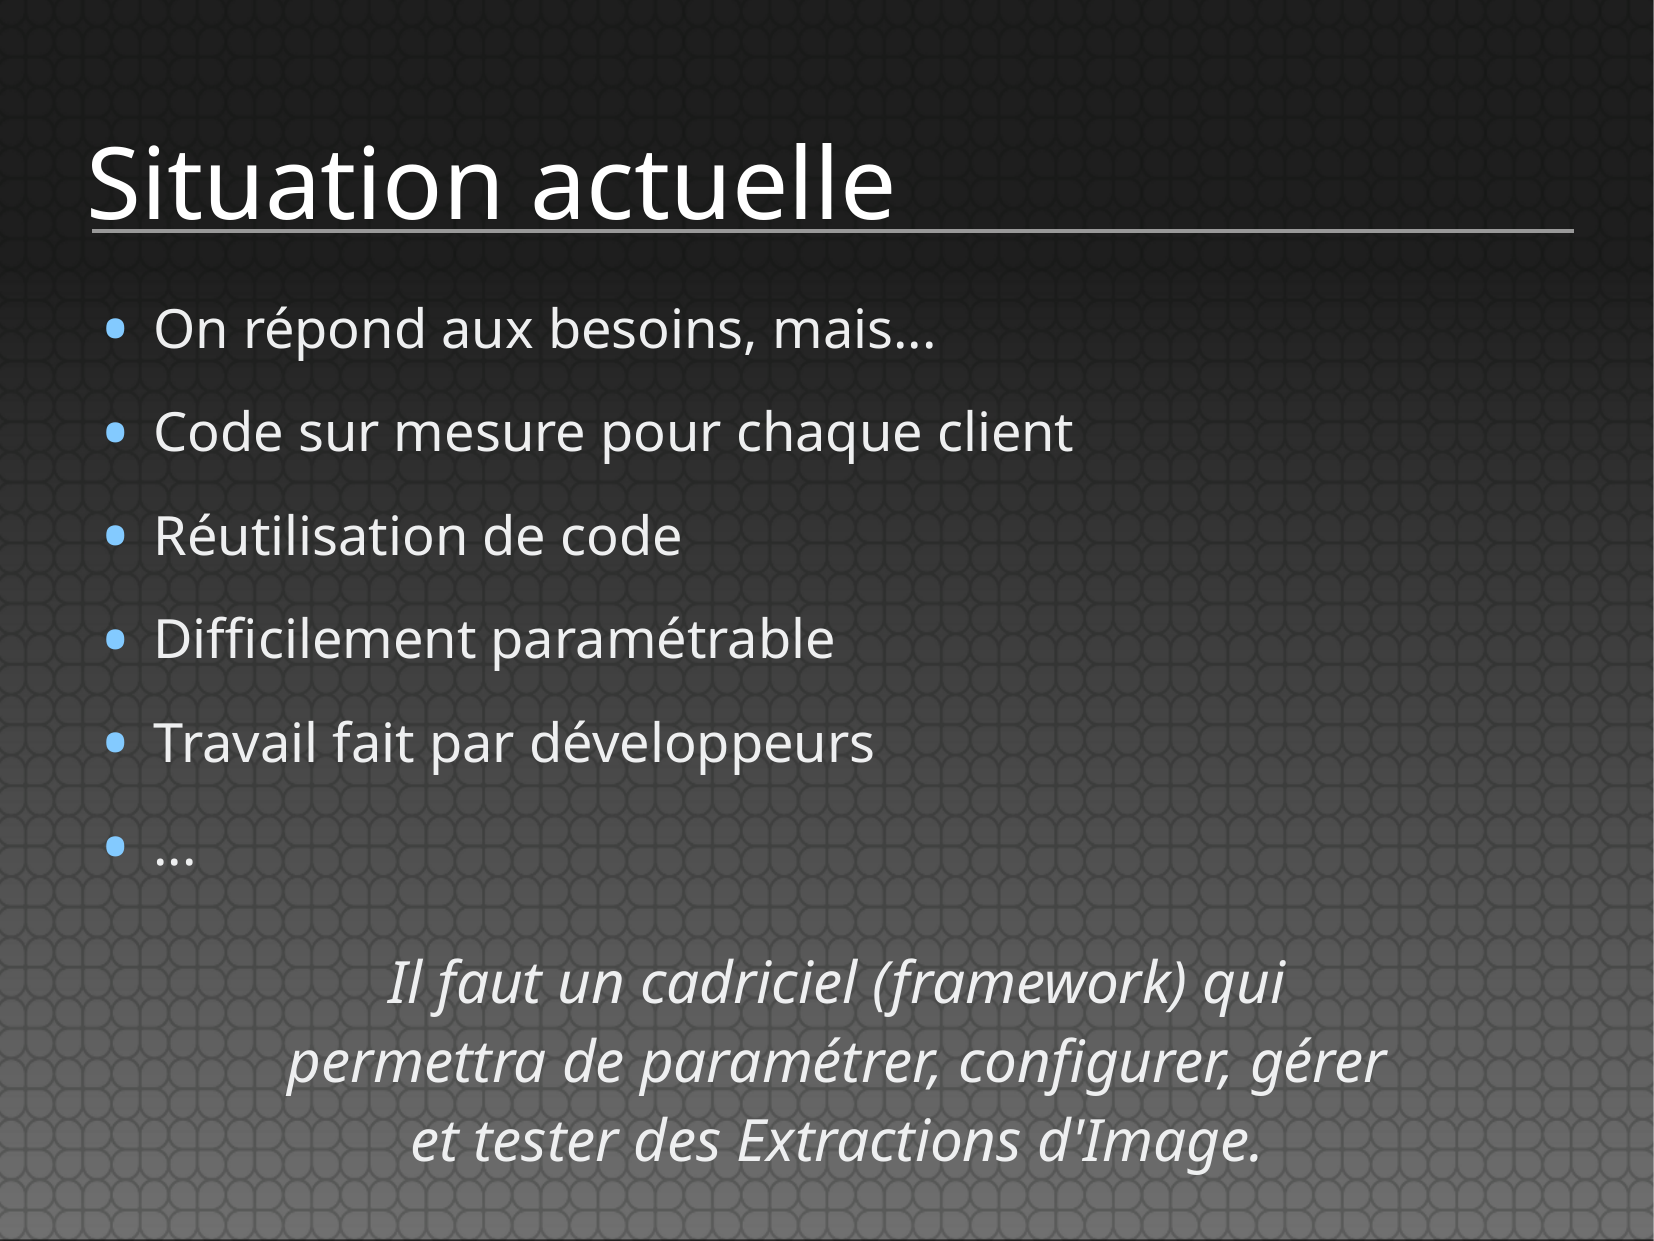

# Situation actuelle
On répond aux besoins, mais...
Code sur mesure pour chaque client
Réutilisation de code
Difficilement paramétrable
Travail fait par développeurs
...
Il faut un cadriciel (framework) qui permettra de paramétrer, configurer, gérer et tester des Extractions d'Image.